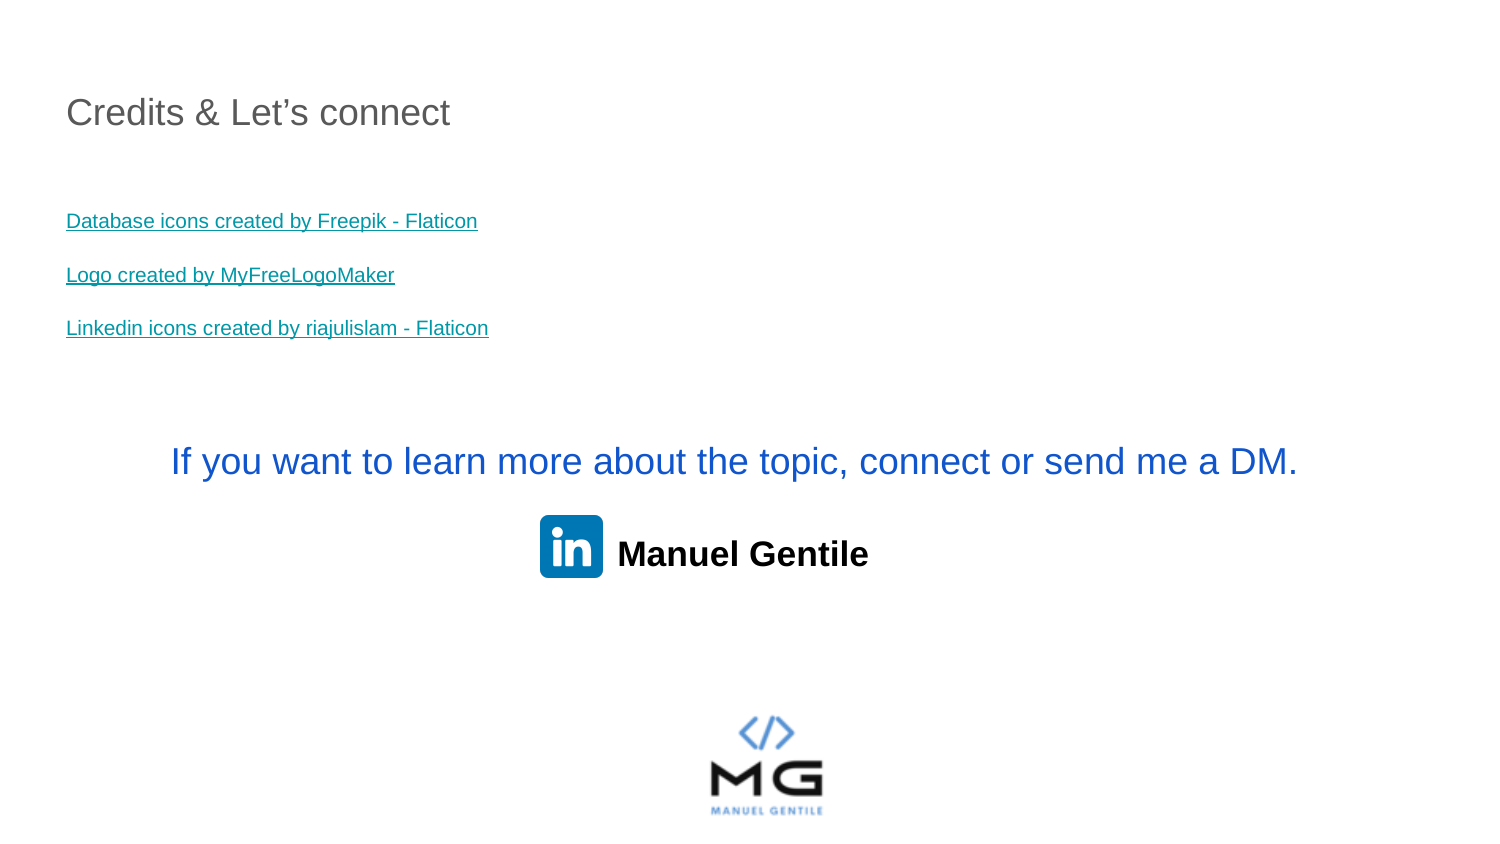

# Credits & Let’s connect
Database icons created by Freepik - Flaticon
Logo created by MyFreeLogoMaker
Linkedin icons created by riajulislam - Flaticon
If you want to learn more about the topic, connect or send me a DM.
Manuel Gentile